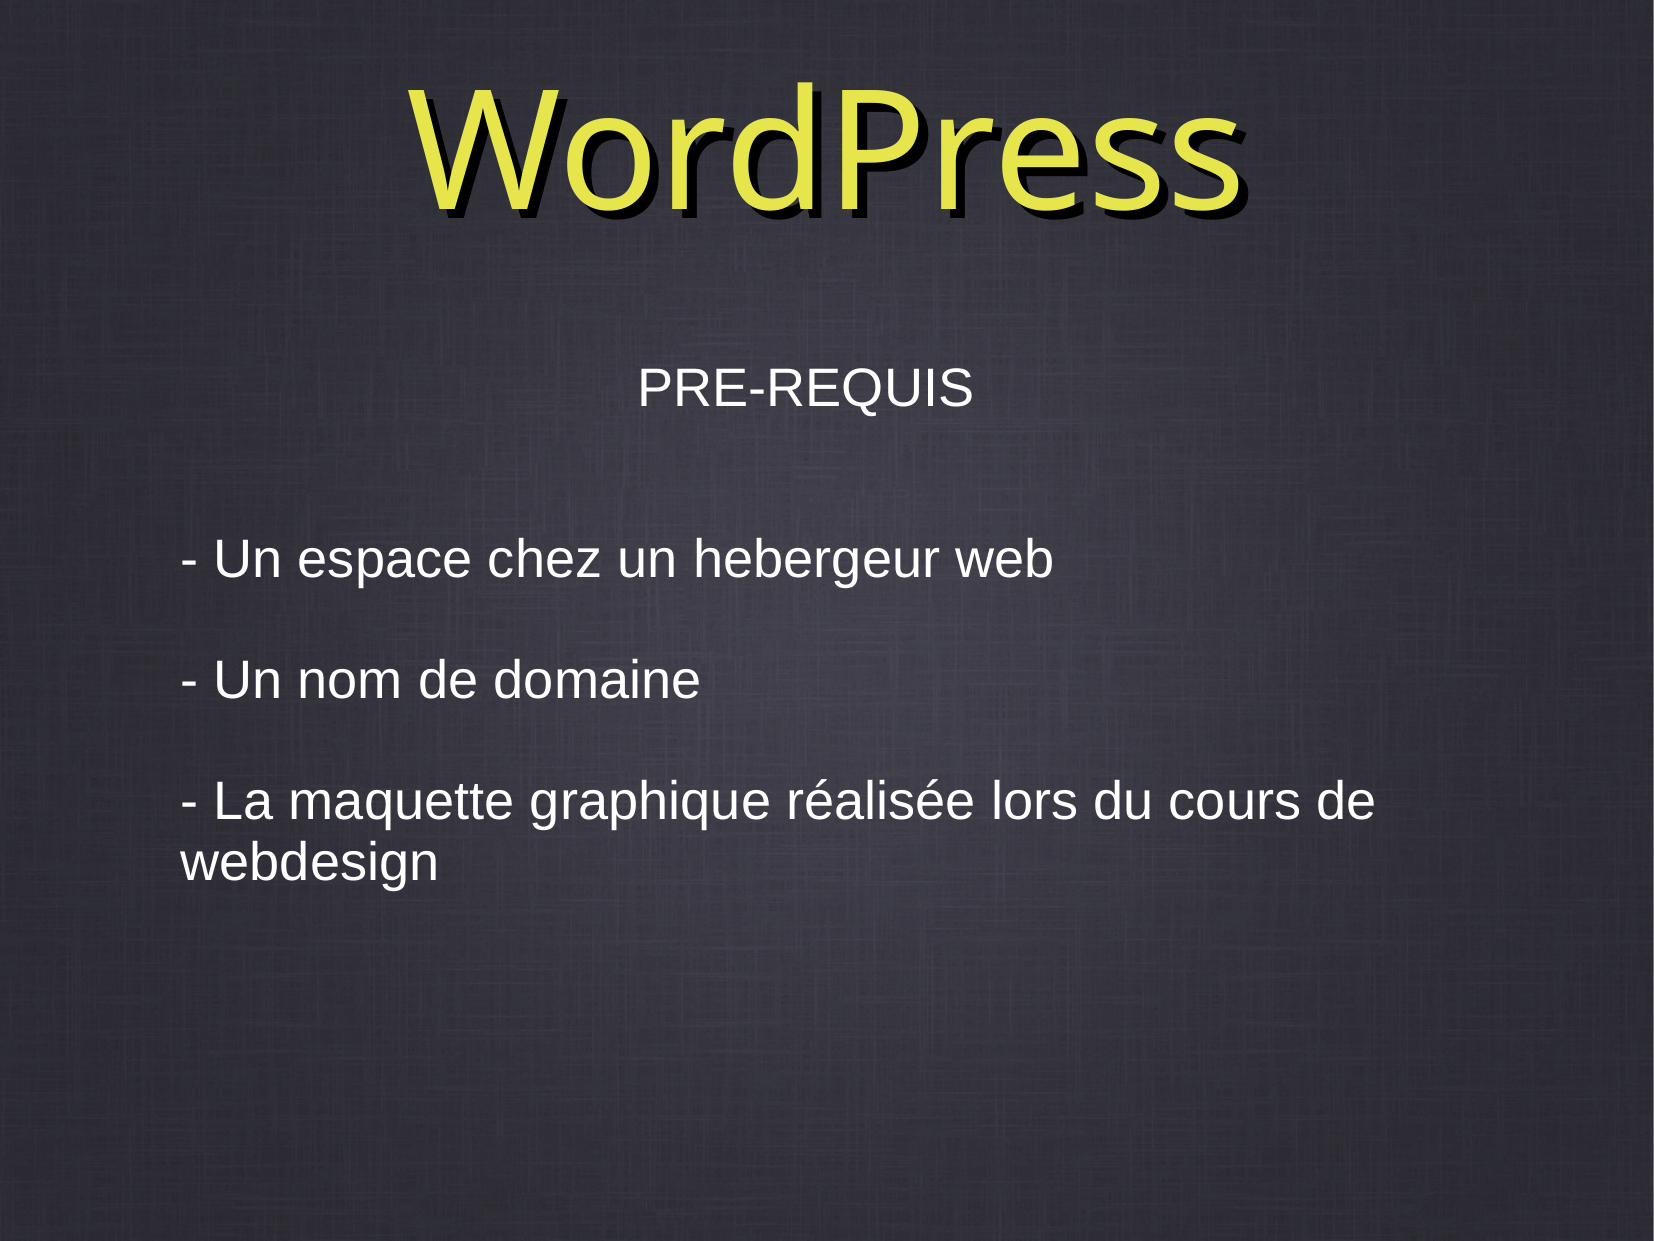

# WordPress
PRE-REQUIS
- Un espace chez un hebergeur web
- Un nom de domaine
- La maquette graphique réalisée lors du cours de webdesign